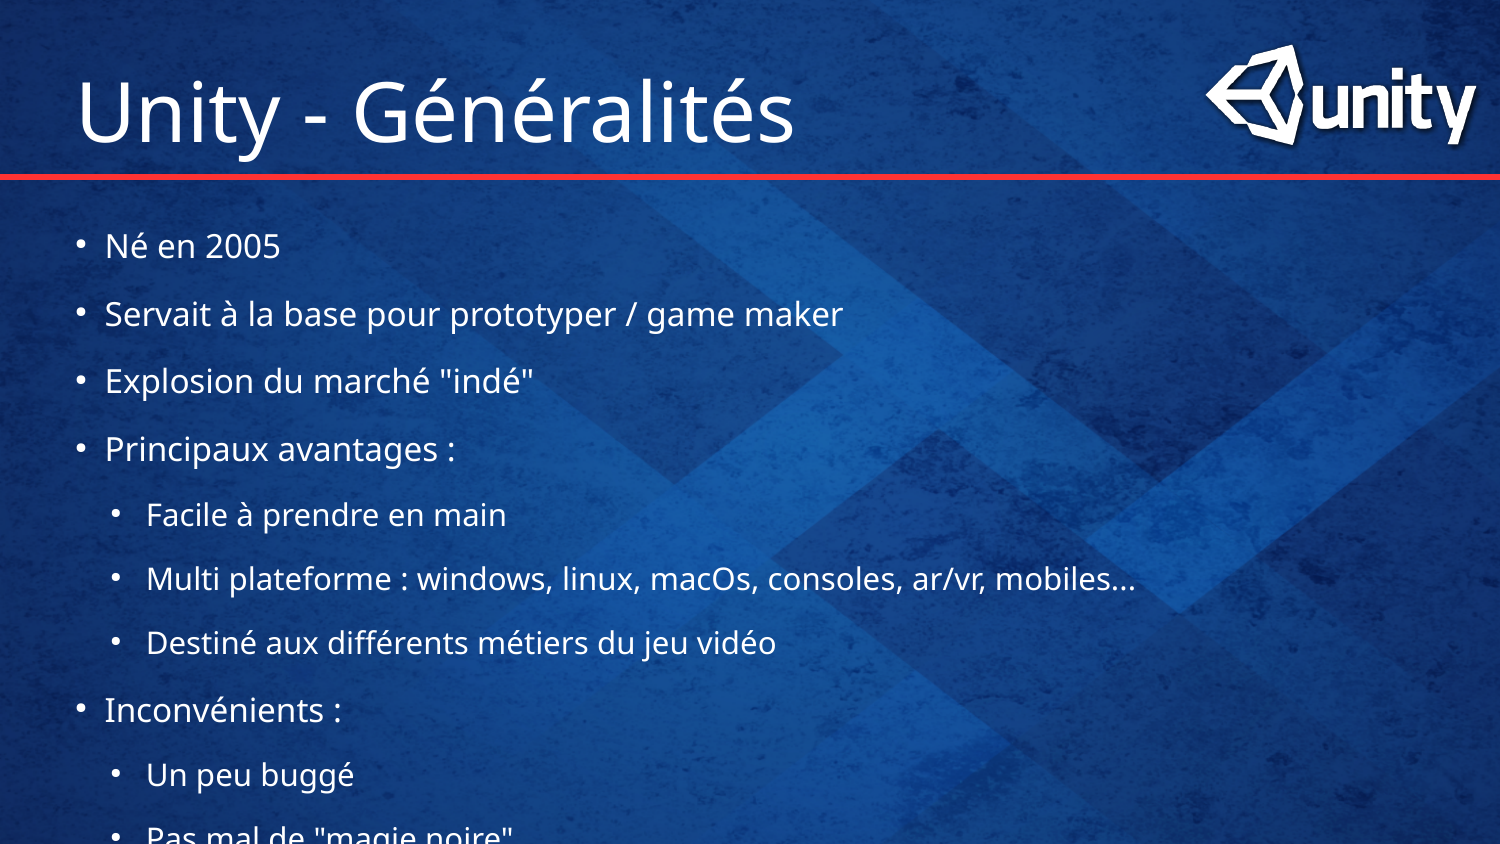

# Unity - Généralités
Né en 2005
Servait à la base pour prototyper / game maker
Explosion du marché "indé"
Principaux avantages :
Facile à prendre en main
Multi plateforme : windows, linux, macOs, consoles, ar/vr, mobiles...
Destiné aux différents métiers du jeu vidéo
Inconvénients :
Un peu buggé
Pas mal de "magie noire"
Évolue plus vite sur de nouveaux services que sur ses fondamentaux